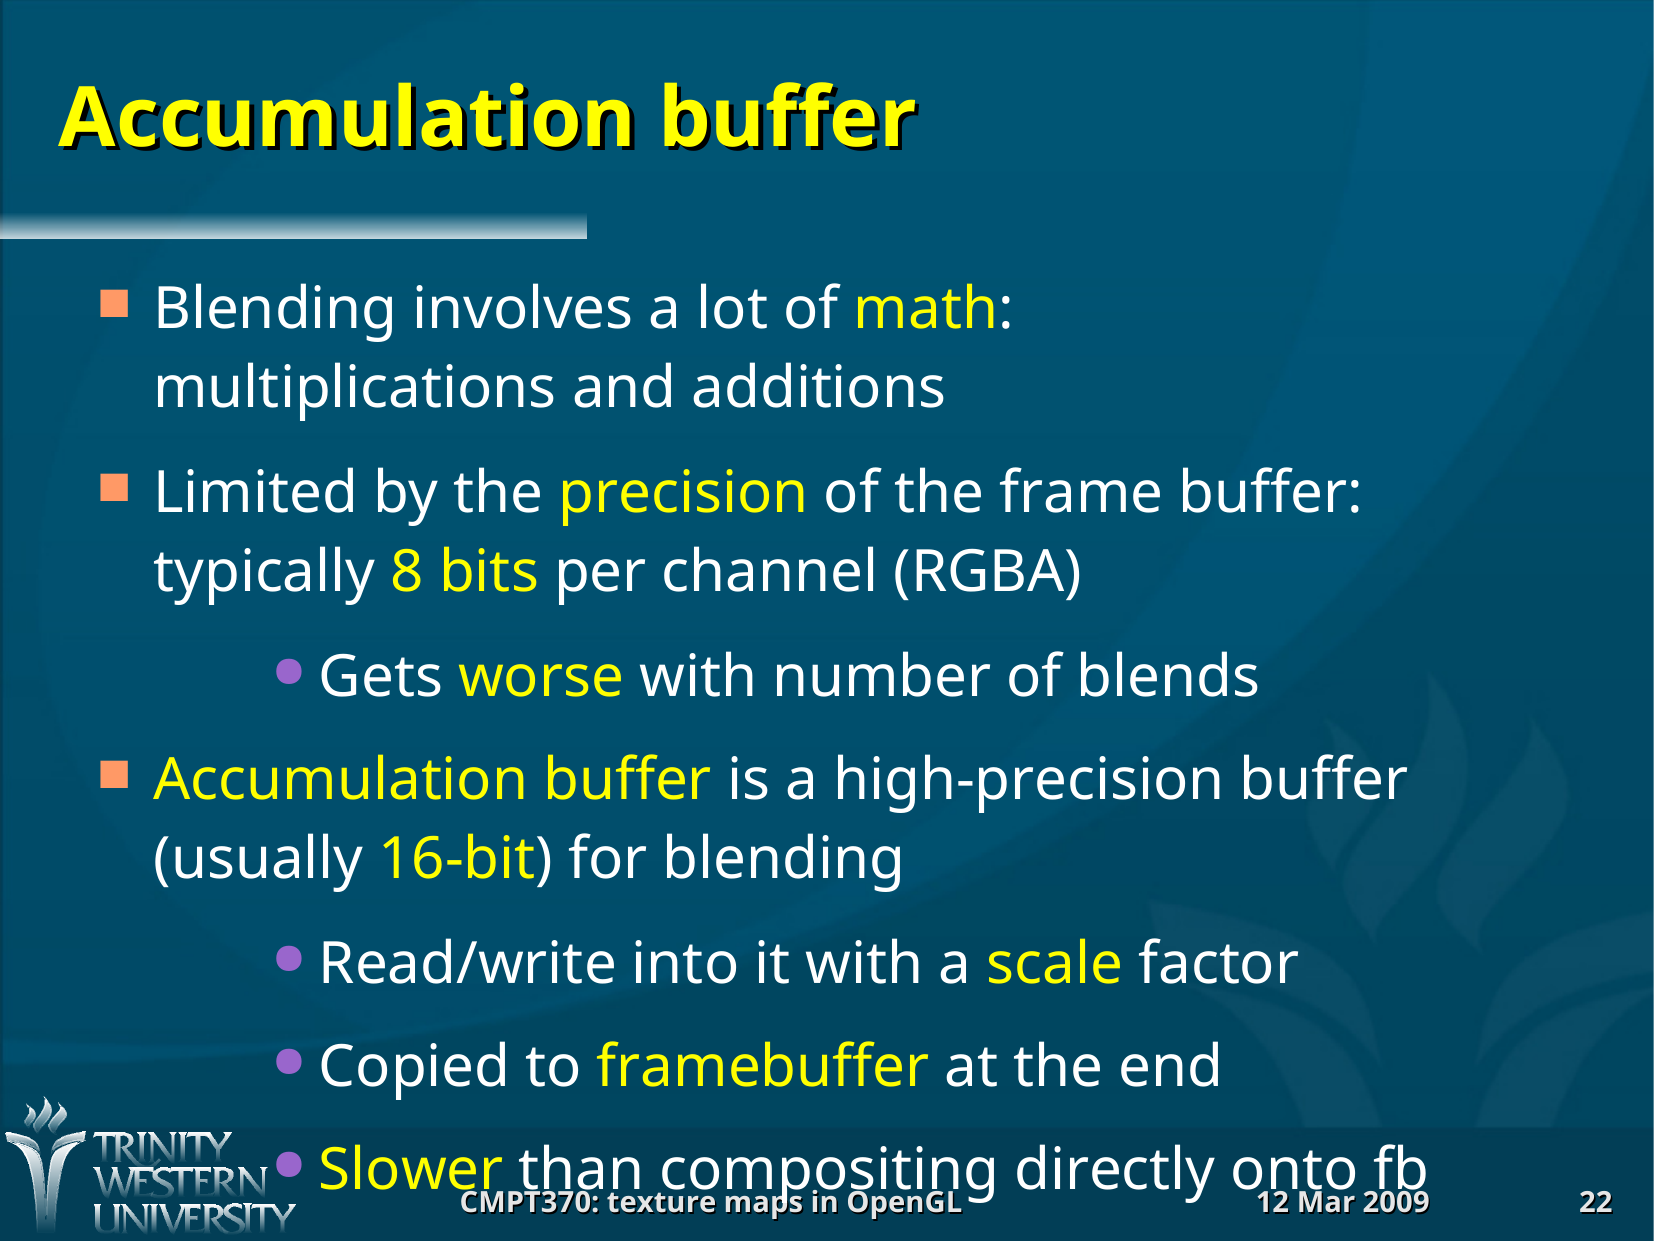

# Accumulation buffer
Blending involves a lot of math:
multiplications and additions
Limited by the precision of the frame buffer: typically 8 bits per channel (RGBA)
Gets worse with number of blends
Accumulation buffer is a high-precision buffer (usually 16-bit) for blending
Read/write into it with a scale factor
Copied to framebuffer at the end
Slower than compositing directly onto fb
CMPT370: texture maps in OpenGL
12 Mar 2009
22